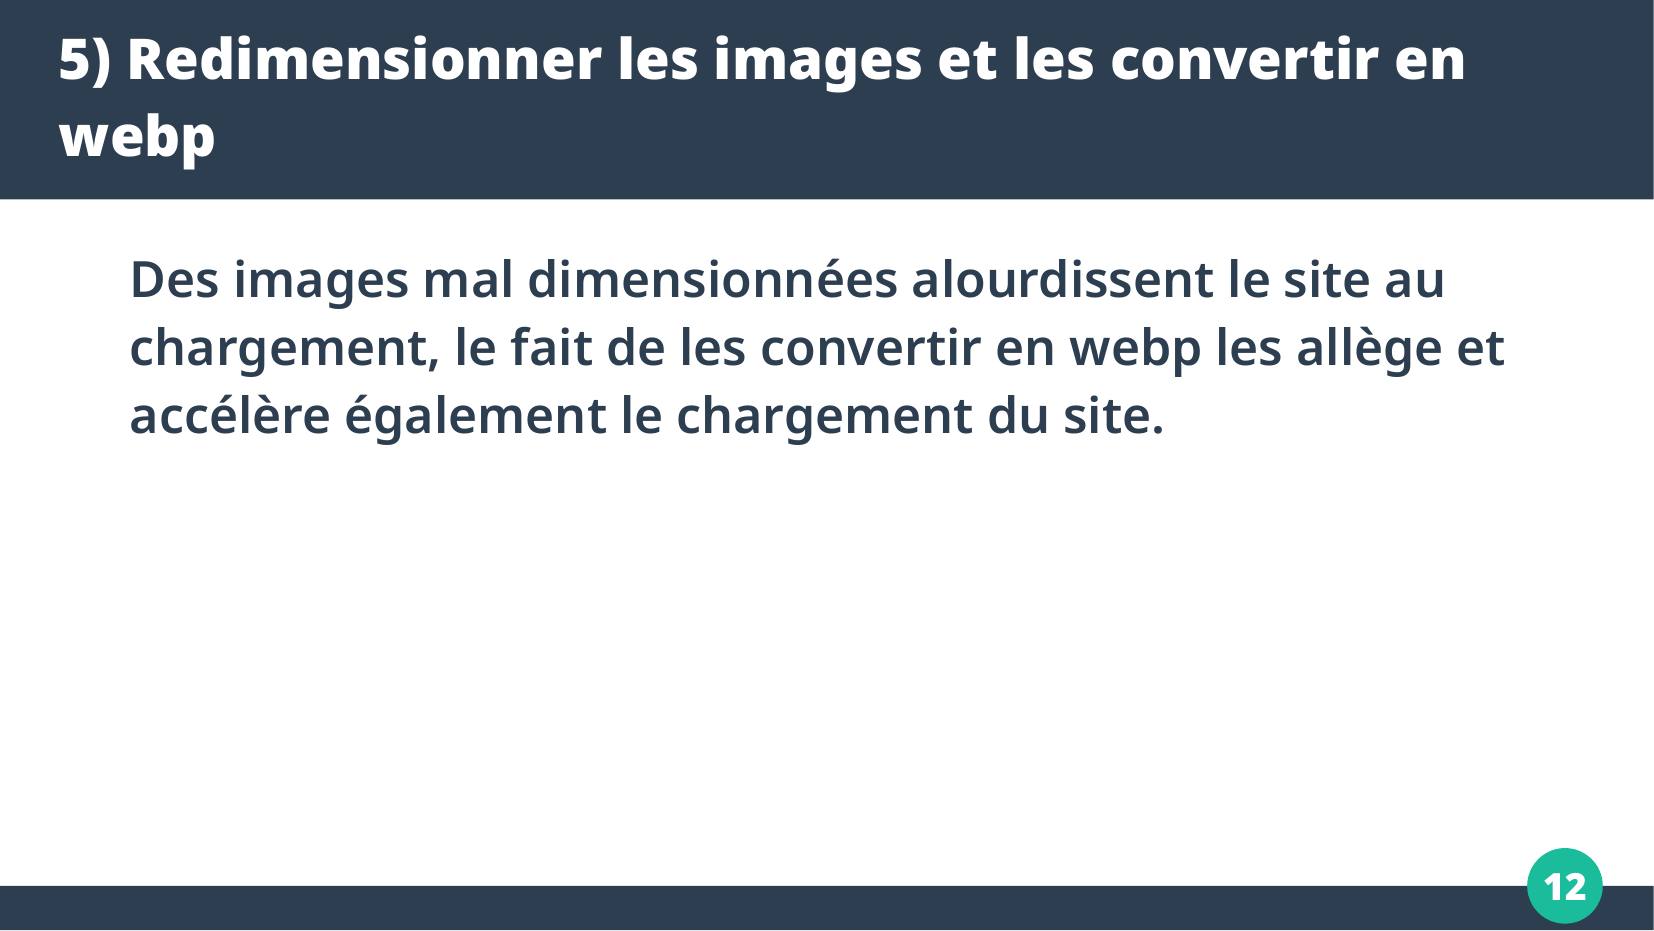

# 5) Redimensionner les images et les convertir en webp
Des images mal dimensionnées alourdissent le site au chargement, le fait de les convertir en webp les allège et accélère également le chargement du site.